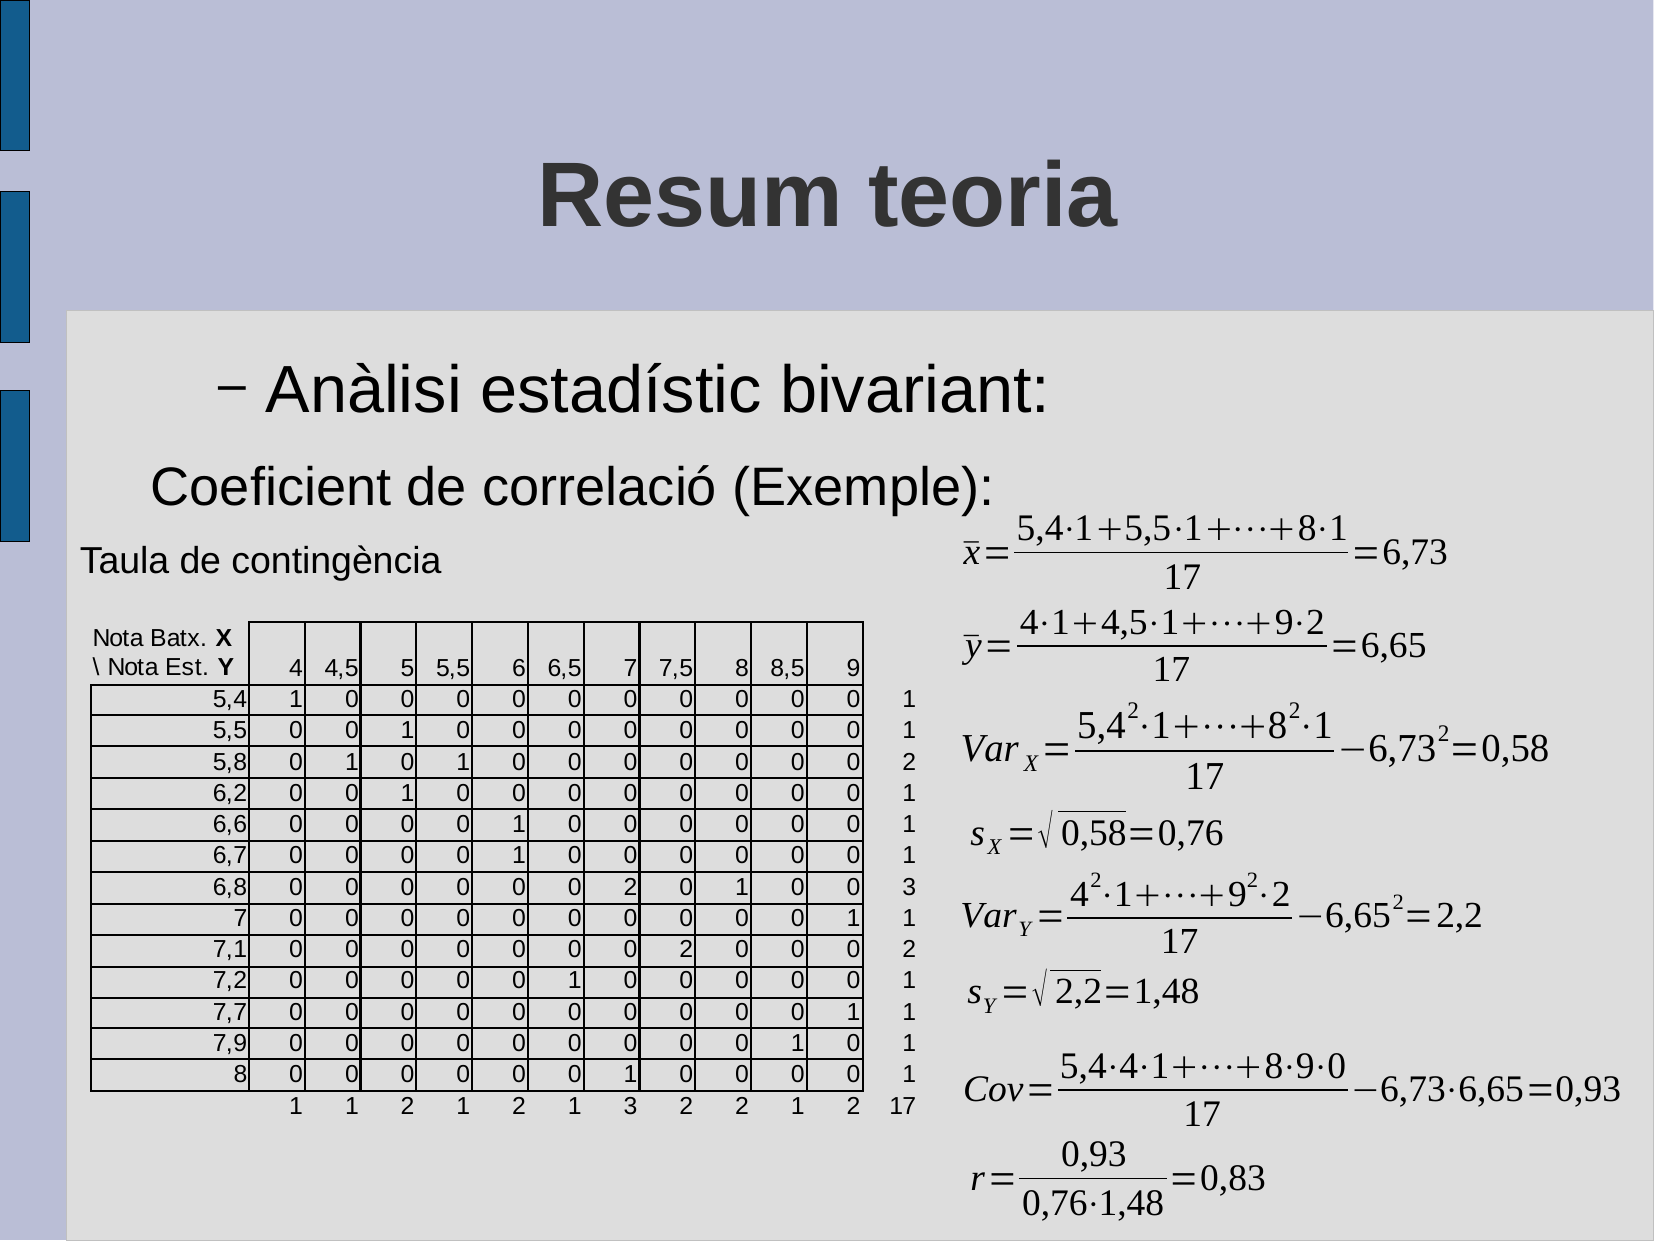

# Resum teoria
Anàlisi estadístic bivariant:
Coeficient de correlació (Exemple):
Taula de contingència